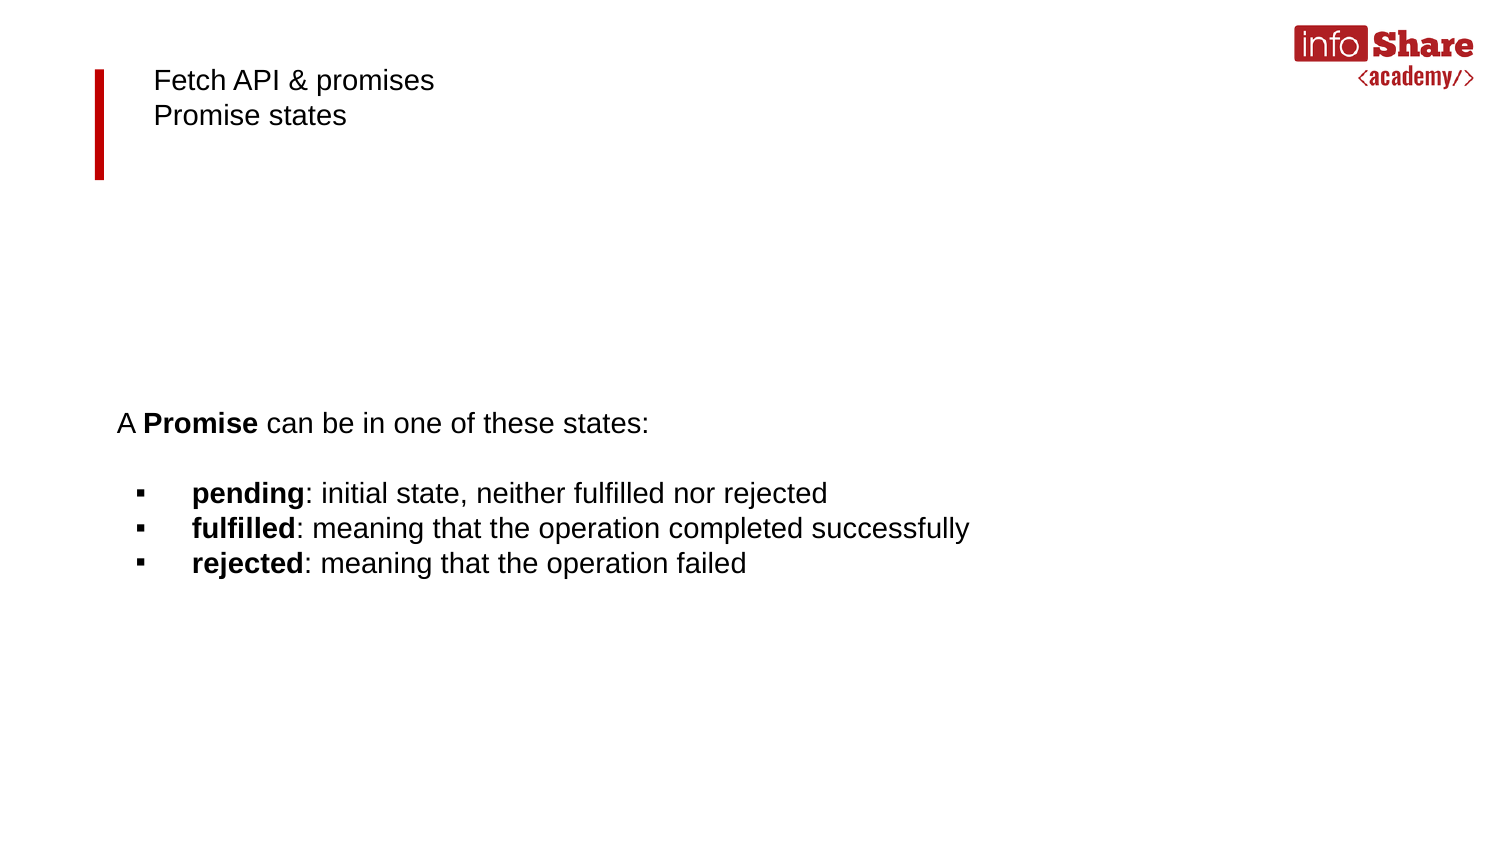

# Fetch API & promises Promise states
A Promise can be in one of these states:
pending: initial state, neither fulfilled nor rejected
fulfilled: meaning that the operation completed successfully
rejected: meaning that the operation failed